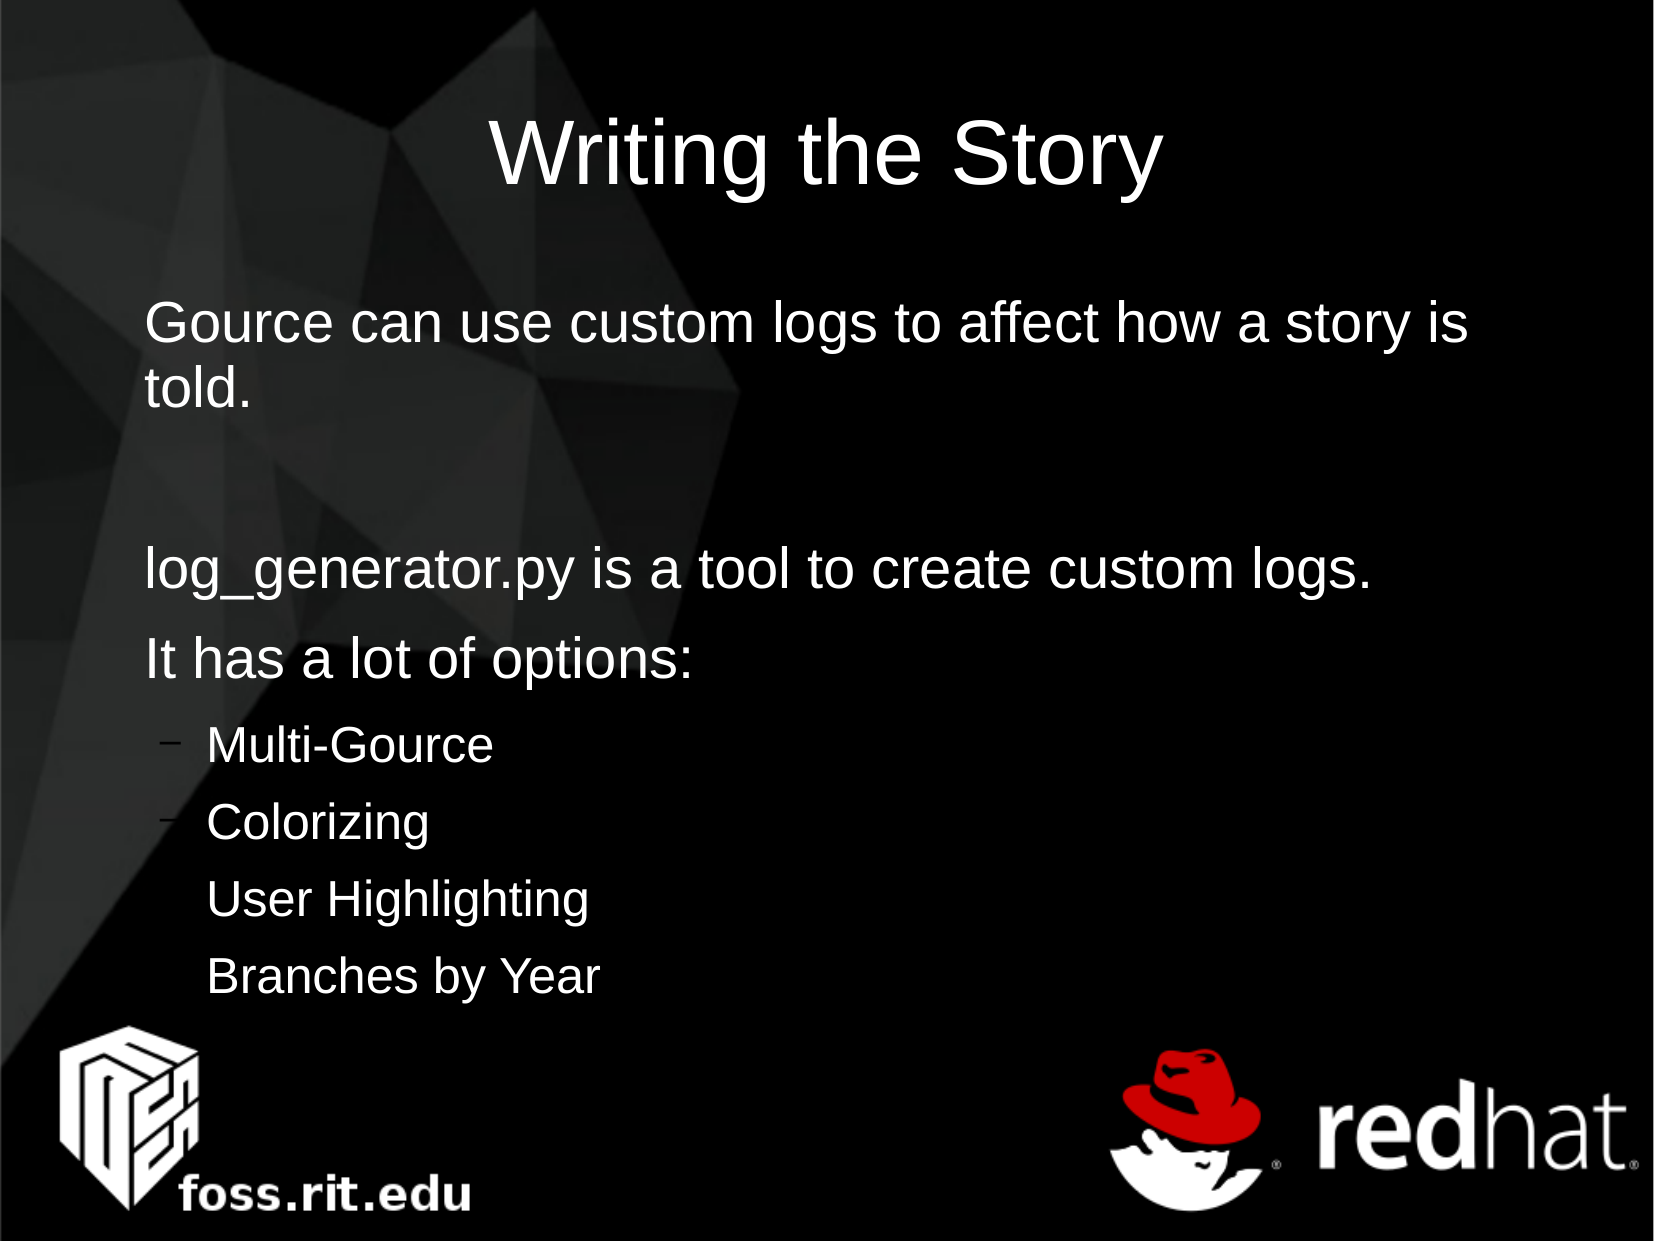

# Writing the Story
Gource can use custom logs to affect how a story is told.
log_generator.py is a tool to create custom logs.
It has a lot of options:
Multi-Gource
Colorizing
User Highlighting
Branches by Year